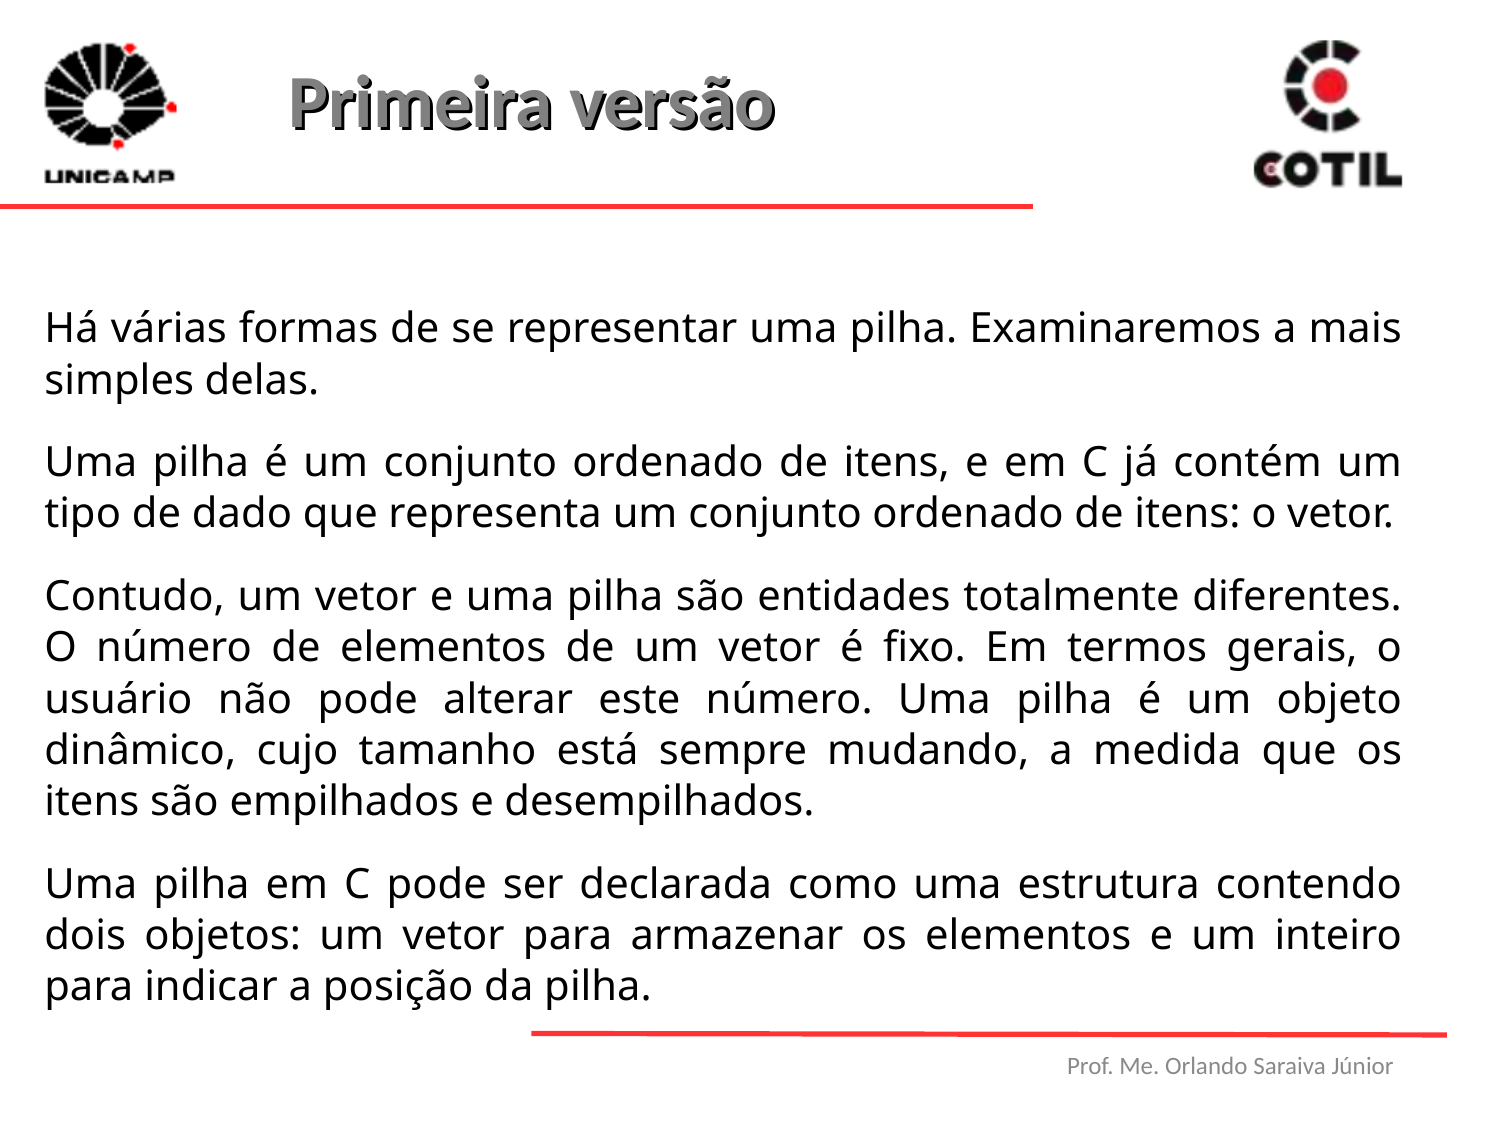

# Primeira versão
Há várias formas de se representar uma pilha. Examinaremos a mais simples delas.
Uma pilha é um conjunto ordenado de itens, e em C já contém um tipo de dado que representa um conjunto ordenado de itens: o vetor.
Contudo, um vetor e uma pilha são entidades totalmente diferentes. O número de elementos de um vetor é fixo. Em termos gerais, o usuário não pode alterar este número. Uma pilha é um objeto dinâmico, cujo tamanho está sempre mudando, a medida que os itens são empilhados e desempilhados.
Uma pilha em C pode ser declarada como uma estrutura contendo dois objetos: um vetor para armazenar os elementos e um inteiro para indicar a posição da pilha.